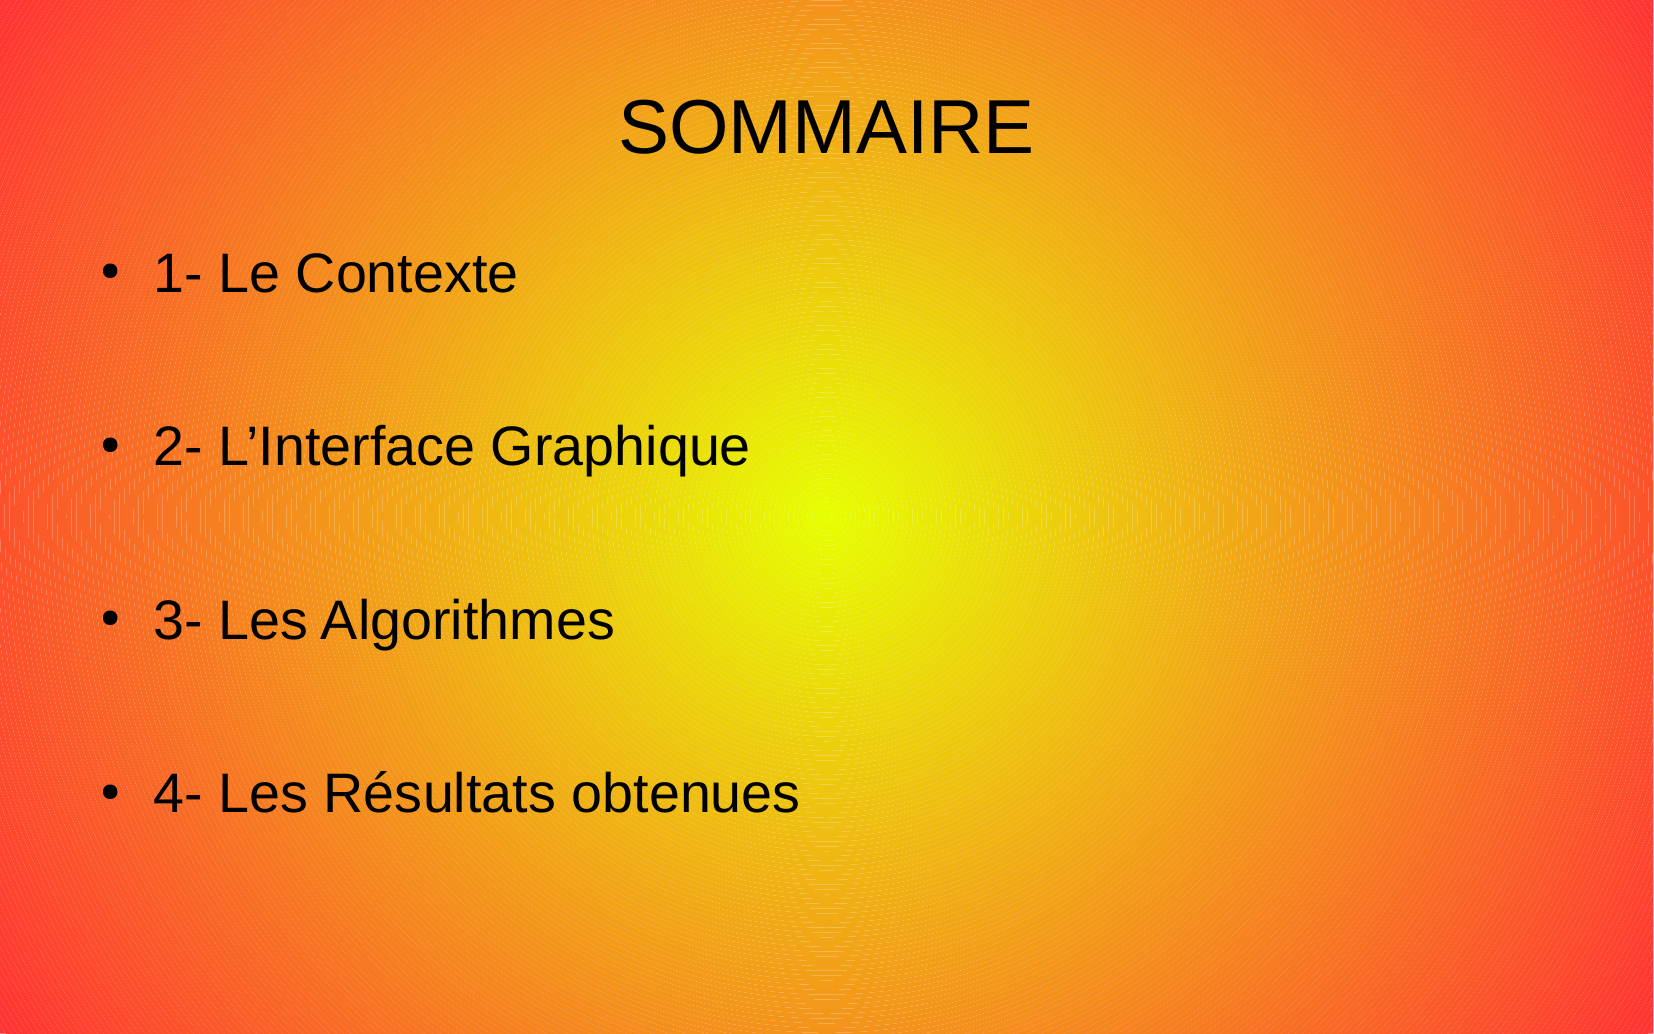

# SOMMAIRE
1- Le Contexte
2- L’Interface Graphique
3- Les Algorithmes
4- Les Résultats obtenues